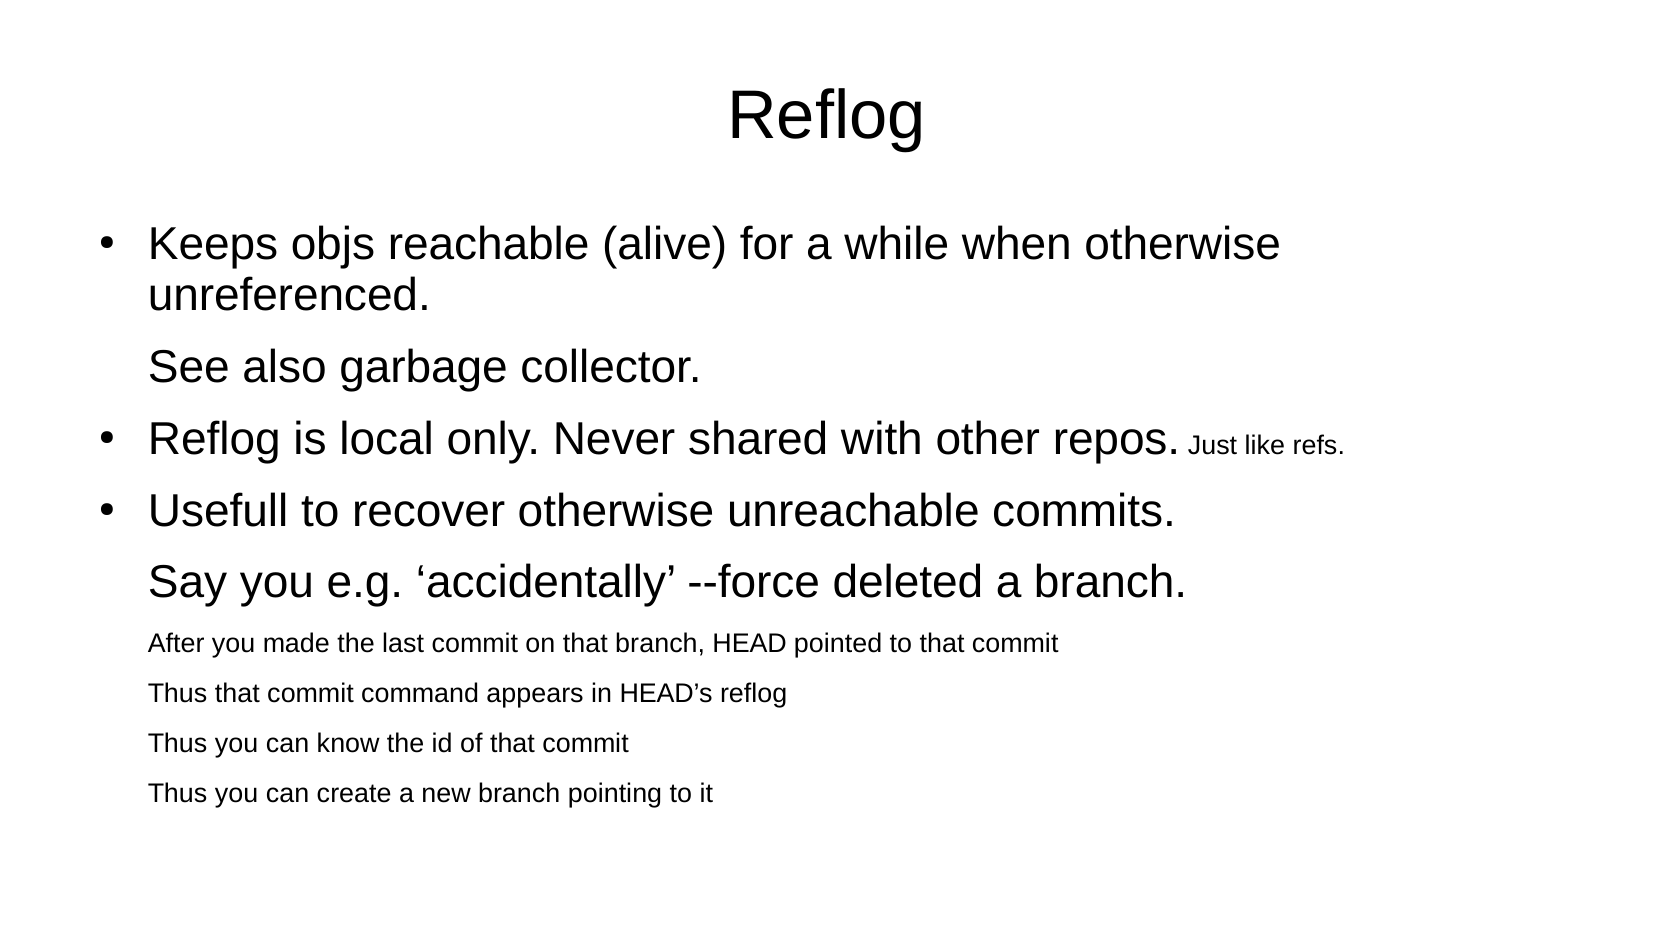

# Reflog
Keeps objs reachable (alive) for a while when otherwise unreferenced.
See also garbage collector.
Reflog is local only. Never shared with other repos. Just like refs.
Usefull to recover otherwise unreachable commits.
Say you e.g. ‘accidentally’ --force deleted a branch.
After you made the last commit on that branch, HEAD pointed to that commit
Thus that commit command appears in HEAD’s reflog
Thus you can know the id of that commit
Thus you can create a new branch pointing to it